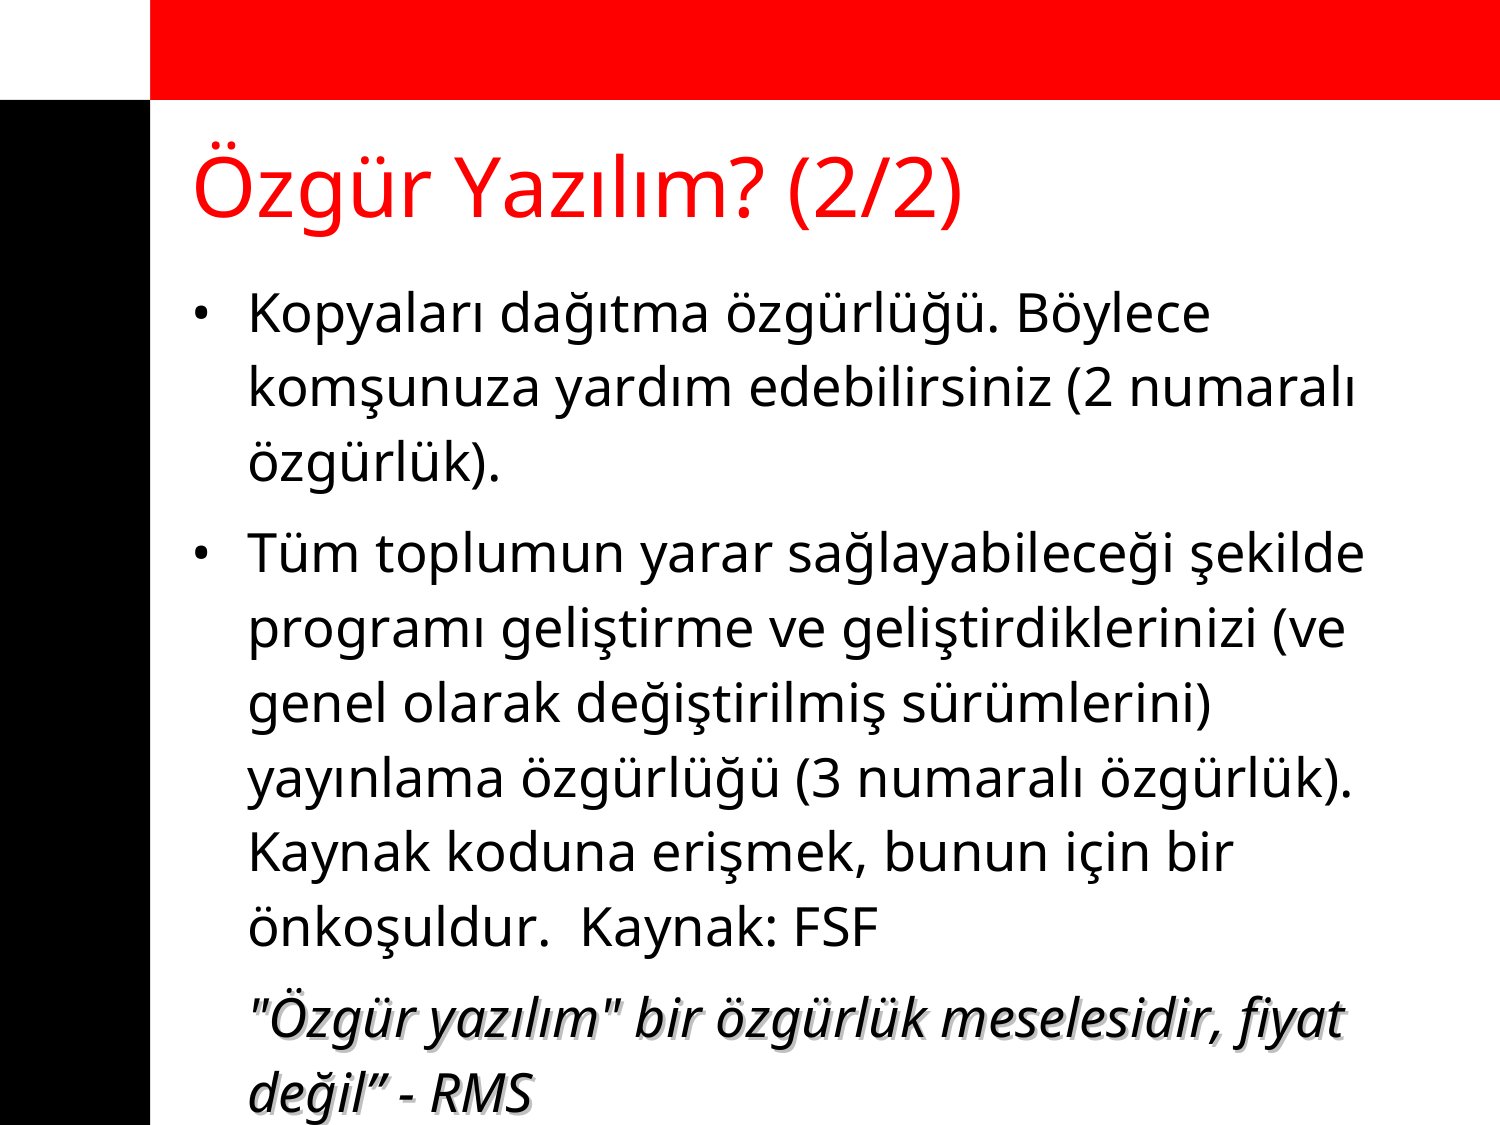

# Özgür Yazılım? (2/2)
Kopyaları dağıtma özgürlüğü. Böylece komşunuza yardım edebilirsiniz (2 numaralı özgürlük).
Tüm toplumun yarar sağlayabileceği şekilde programı geliştirme ve geliştirdiklerinizi (ve genel olarak değiştirilmiş sürümlerini) yayınlama özgürlüğü (3 numaralı özgürlük). Kaynak koduna erişmek, bunun için bir önkoşuldur. Kaynak: FSF
"Özgür yazılım" bir özgürlük meselesidir, fiyat değil” - RMS